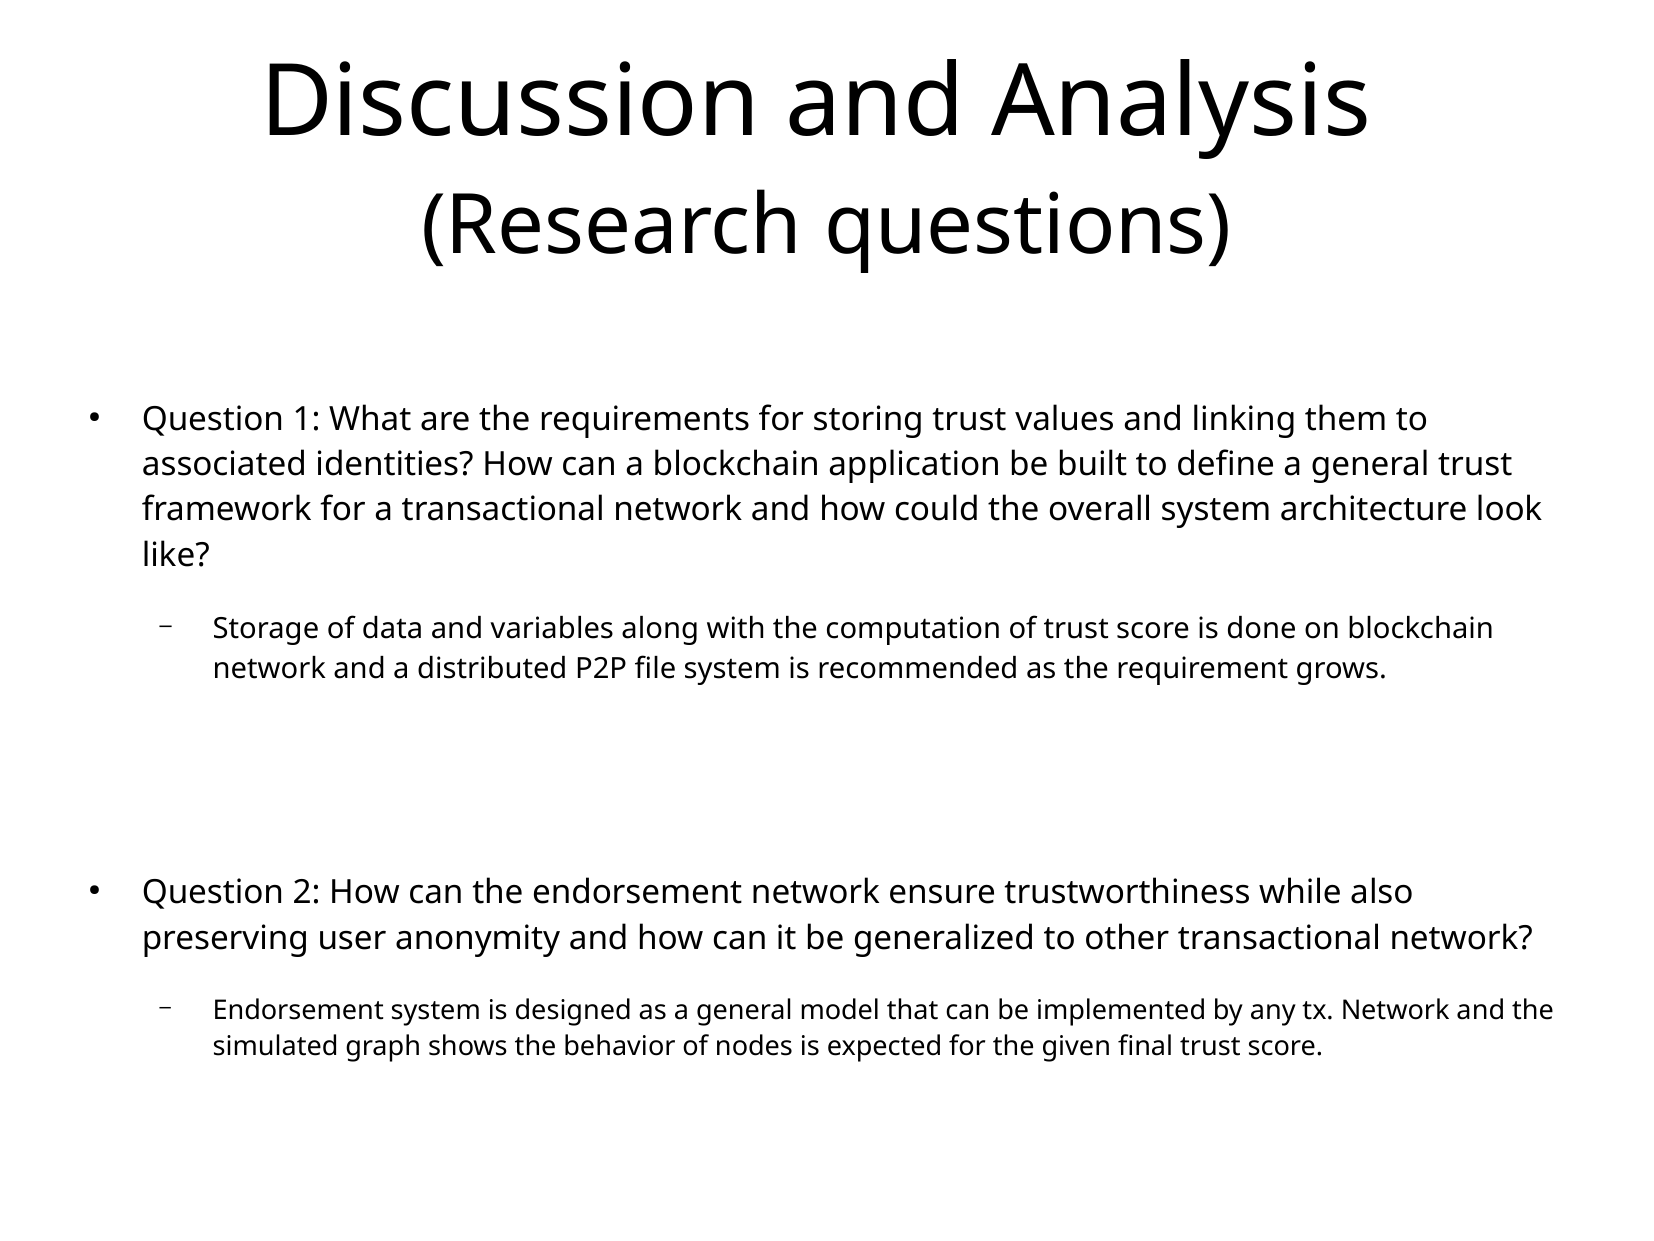

# Discussion and Analysis (Research questions)
Question 1: What are the requirements for storing trust values and linking them to associated identities? How can a blockchain application be built to define a general trust framework for a transactional network and how could the overall system architecture look like?
Storage of data and variables along with the computation of trust score is done on blockchain network and a distributed P2P file system is recommended as the requirement grows.
Question 2: How can the endorsement network ensure trustworthiness while also preserving user anonymity and how can it be generalized to other transactional network?
Endorsement system is designed as a general model that can be implemented by any tx. Network and the simulated graph shows the behavior of nodes is expected for the given final trust score.